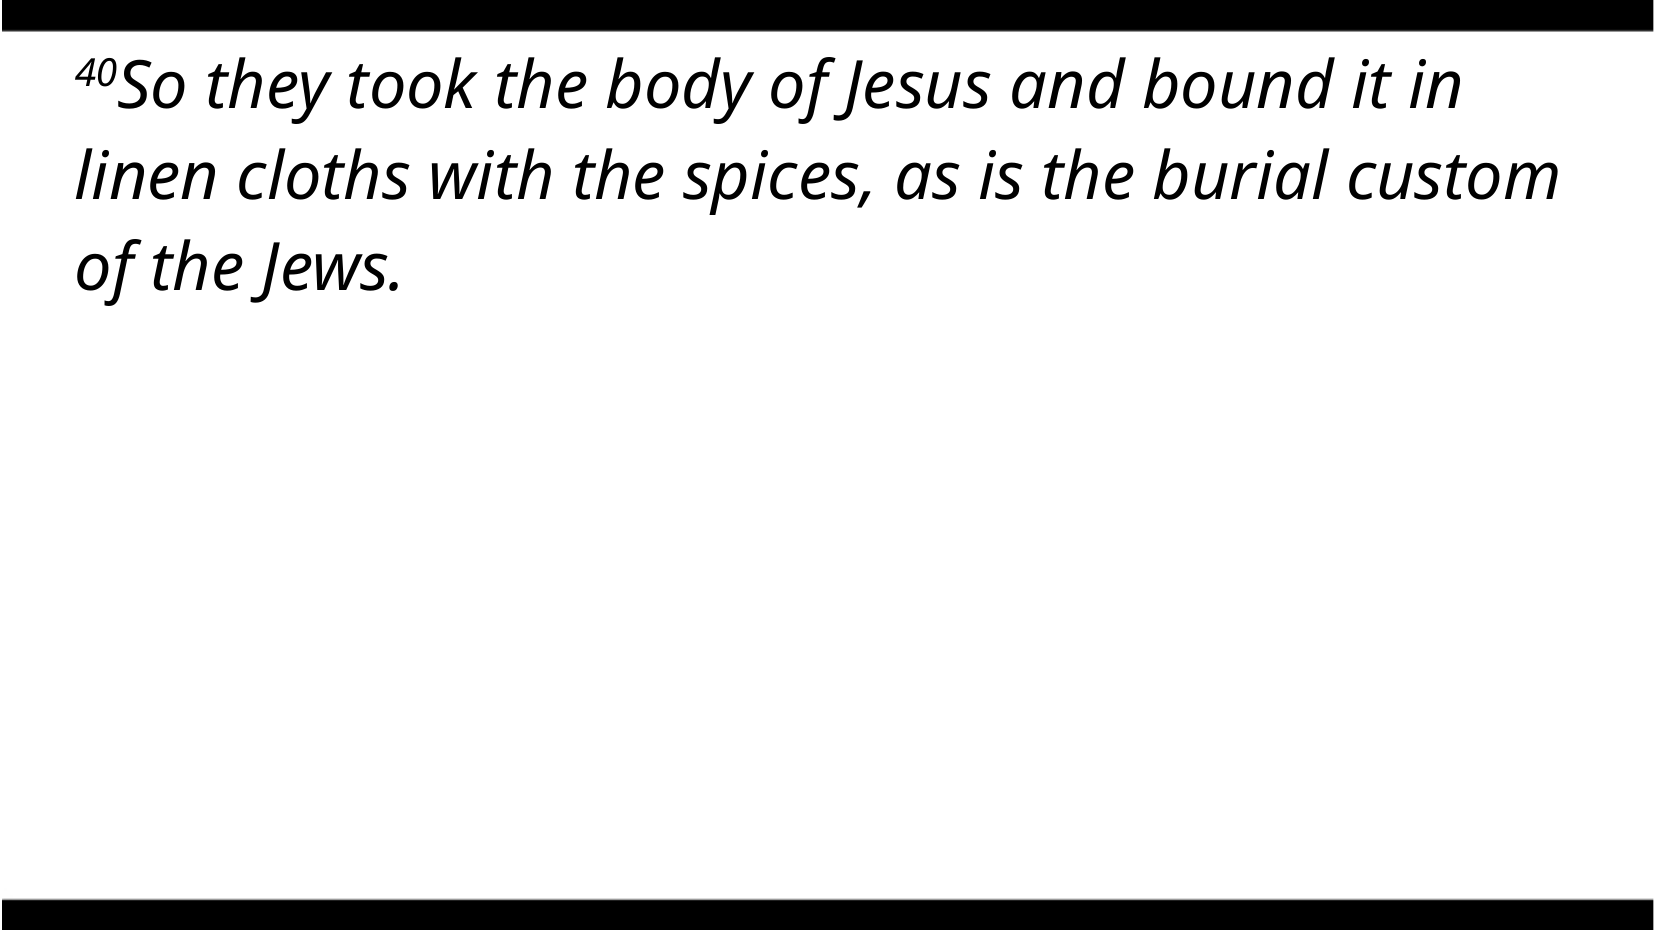

40So they took the body of Jesus and bound it in linen cloths with the spices, as is the burial custom of the Jews.